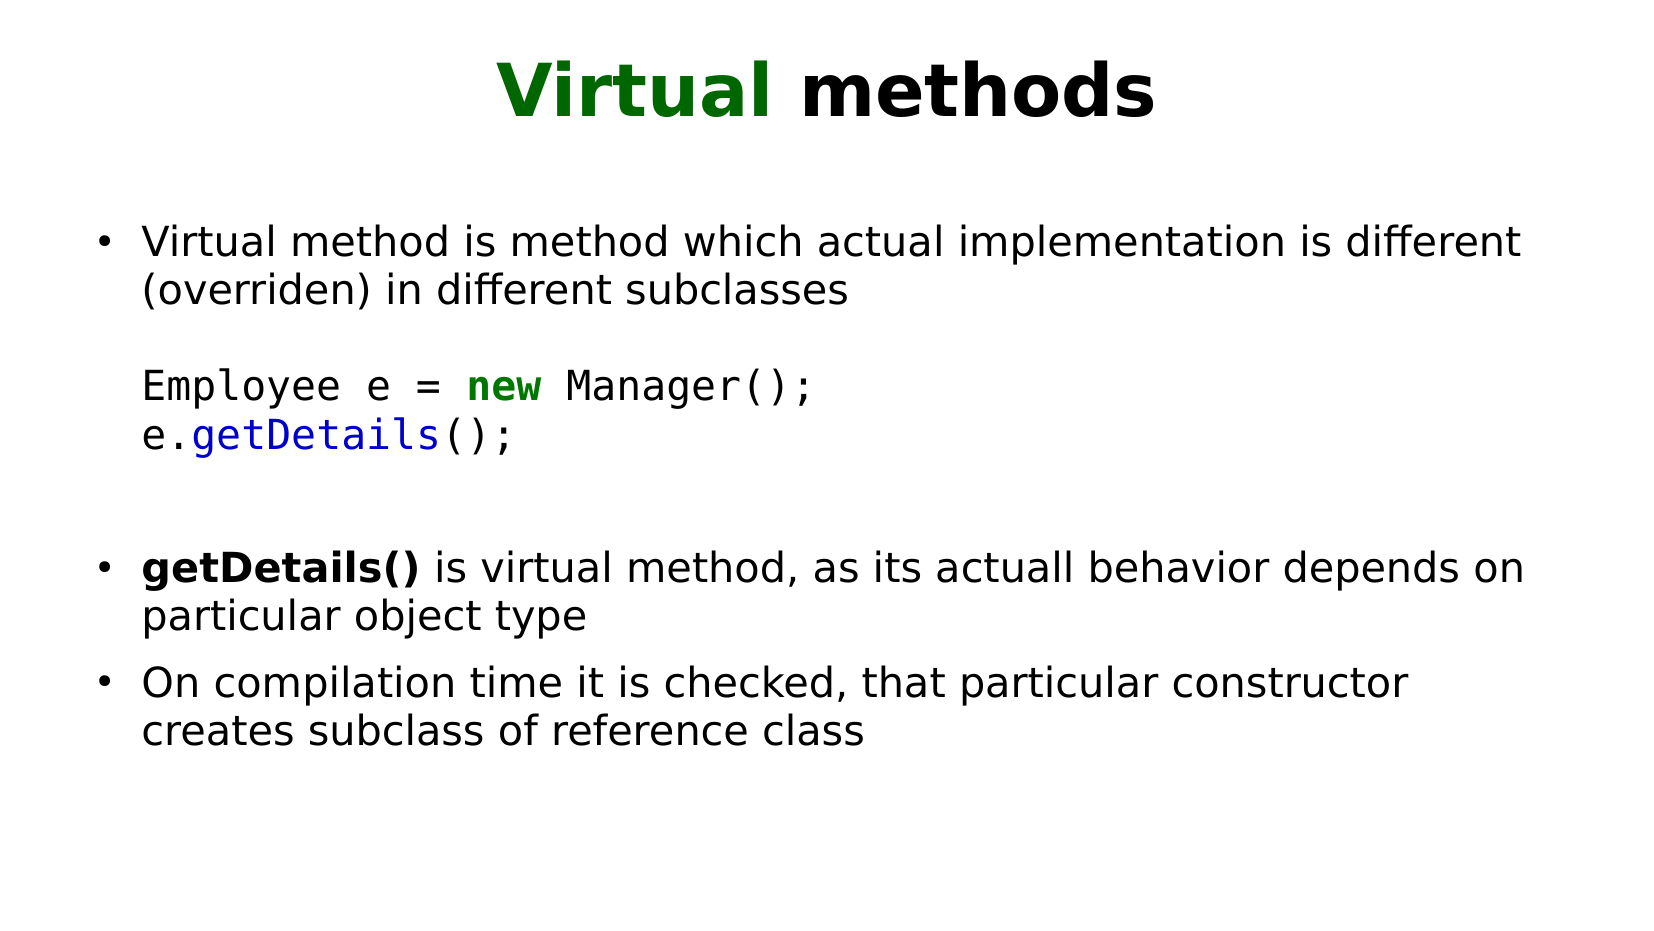

# Virtual methods
Virtual method is method which actual implementation is different (overriden) in different subclasses
Employee e = new Manager();
e.getDetails();
getDetails() is virtual method, as its actuall behavior depends on particular object type
On compilation time it is checked, that particular constructor creates subclass of reference class